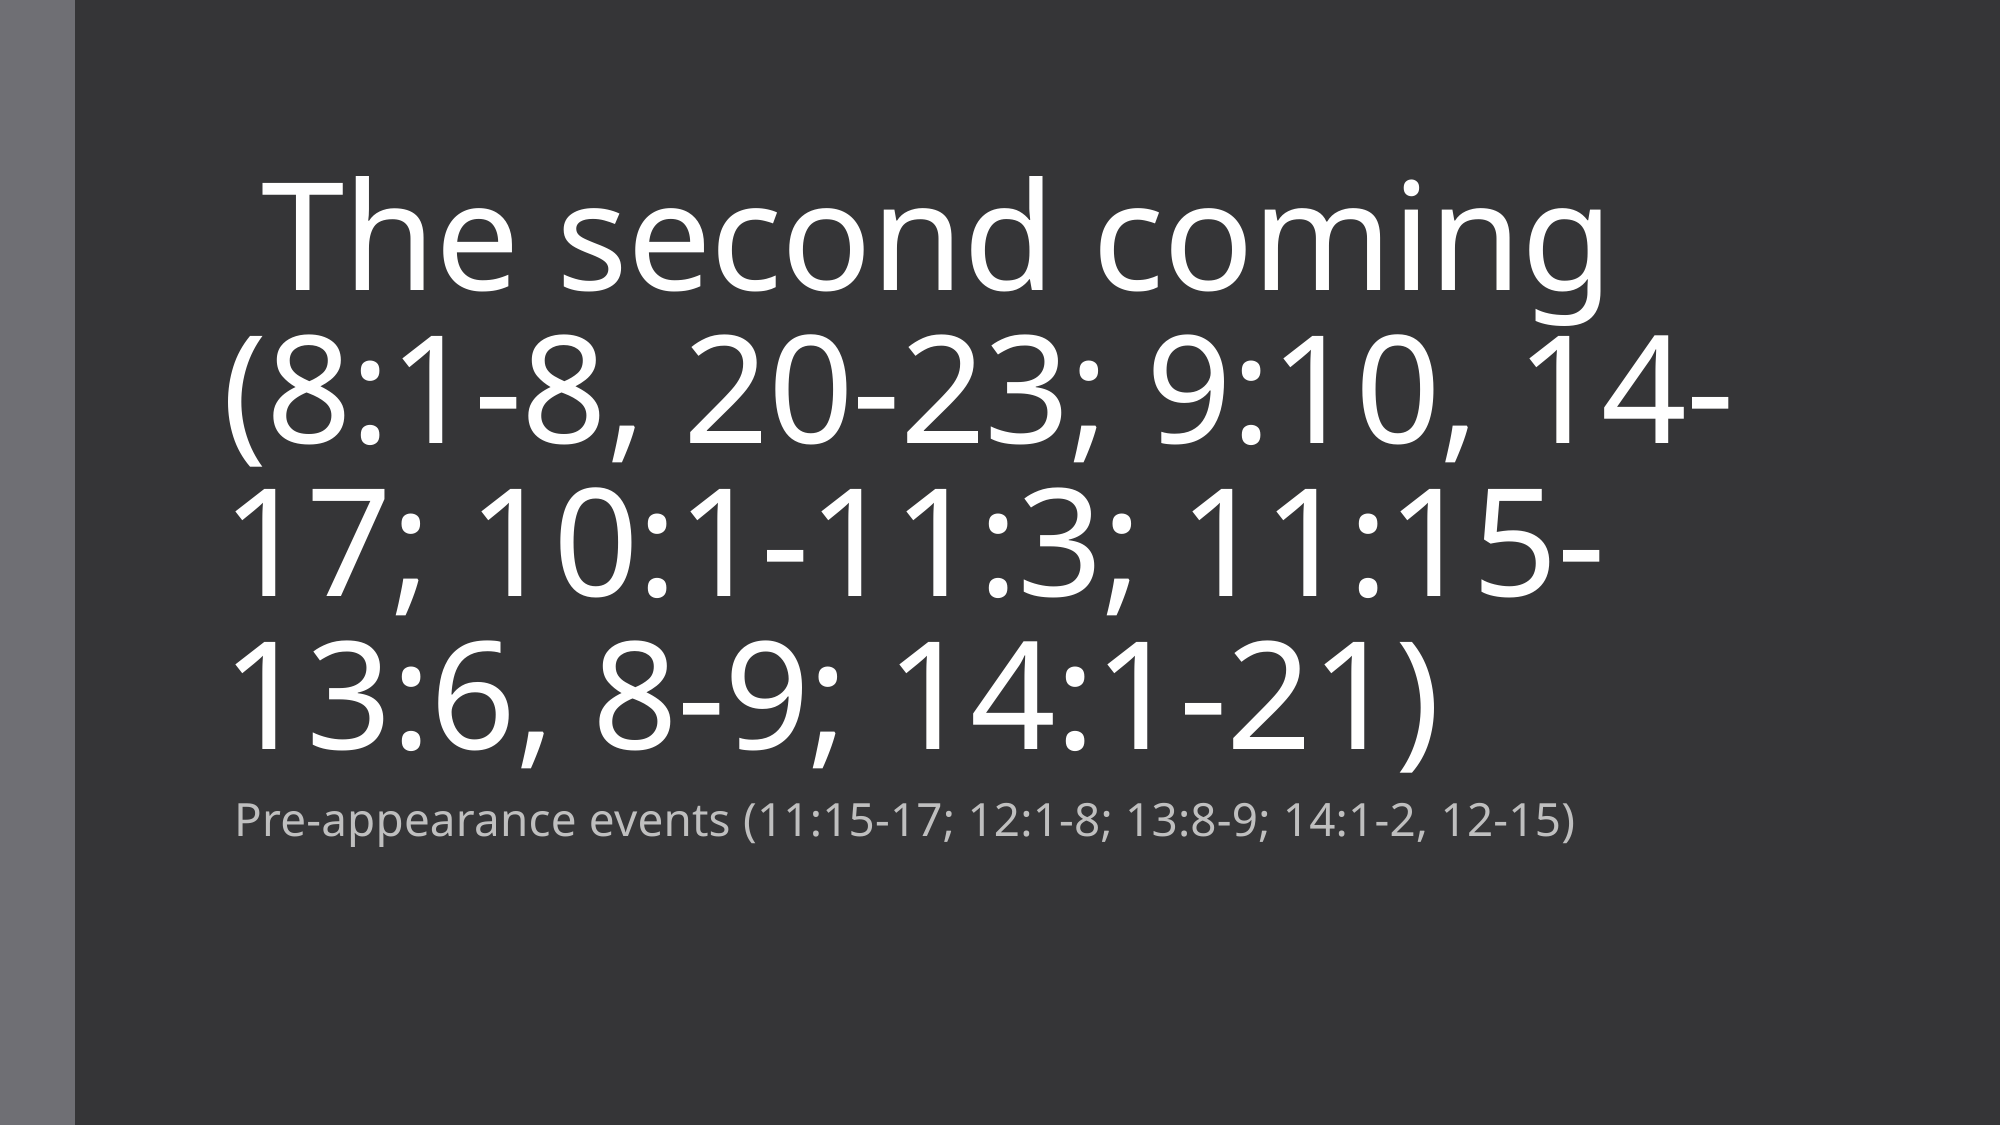

# The second coming (8:1-8, 20-23; 9:10, 14-17; 10:1-11:3; 11:15-13:6, 8-9; 14:1-21)
 Pre-appearance events (11:15-17; 12:1-8; 13:8-9; 14:1-2, 12-15)